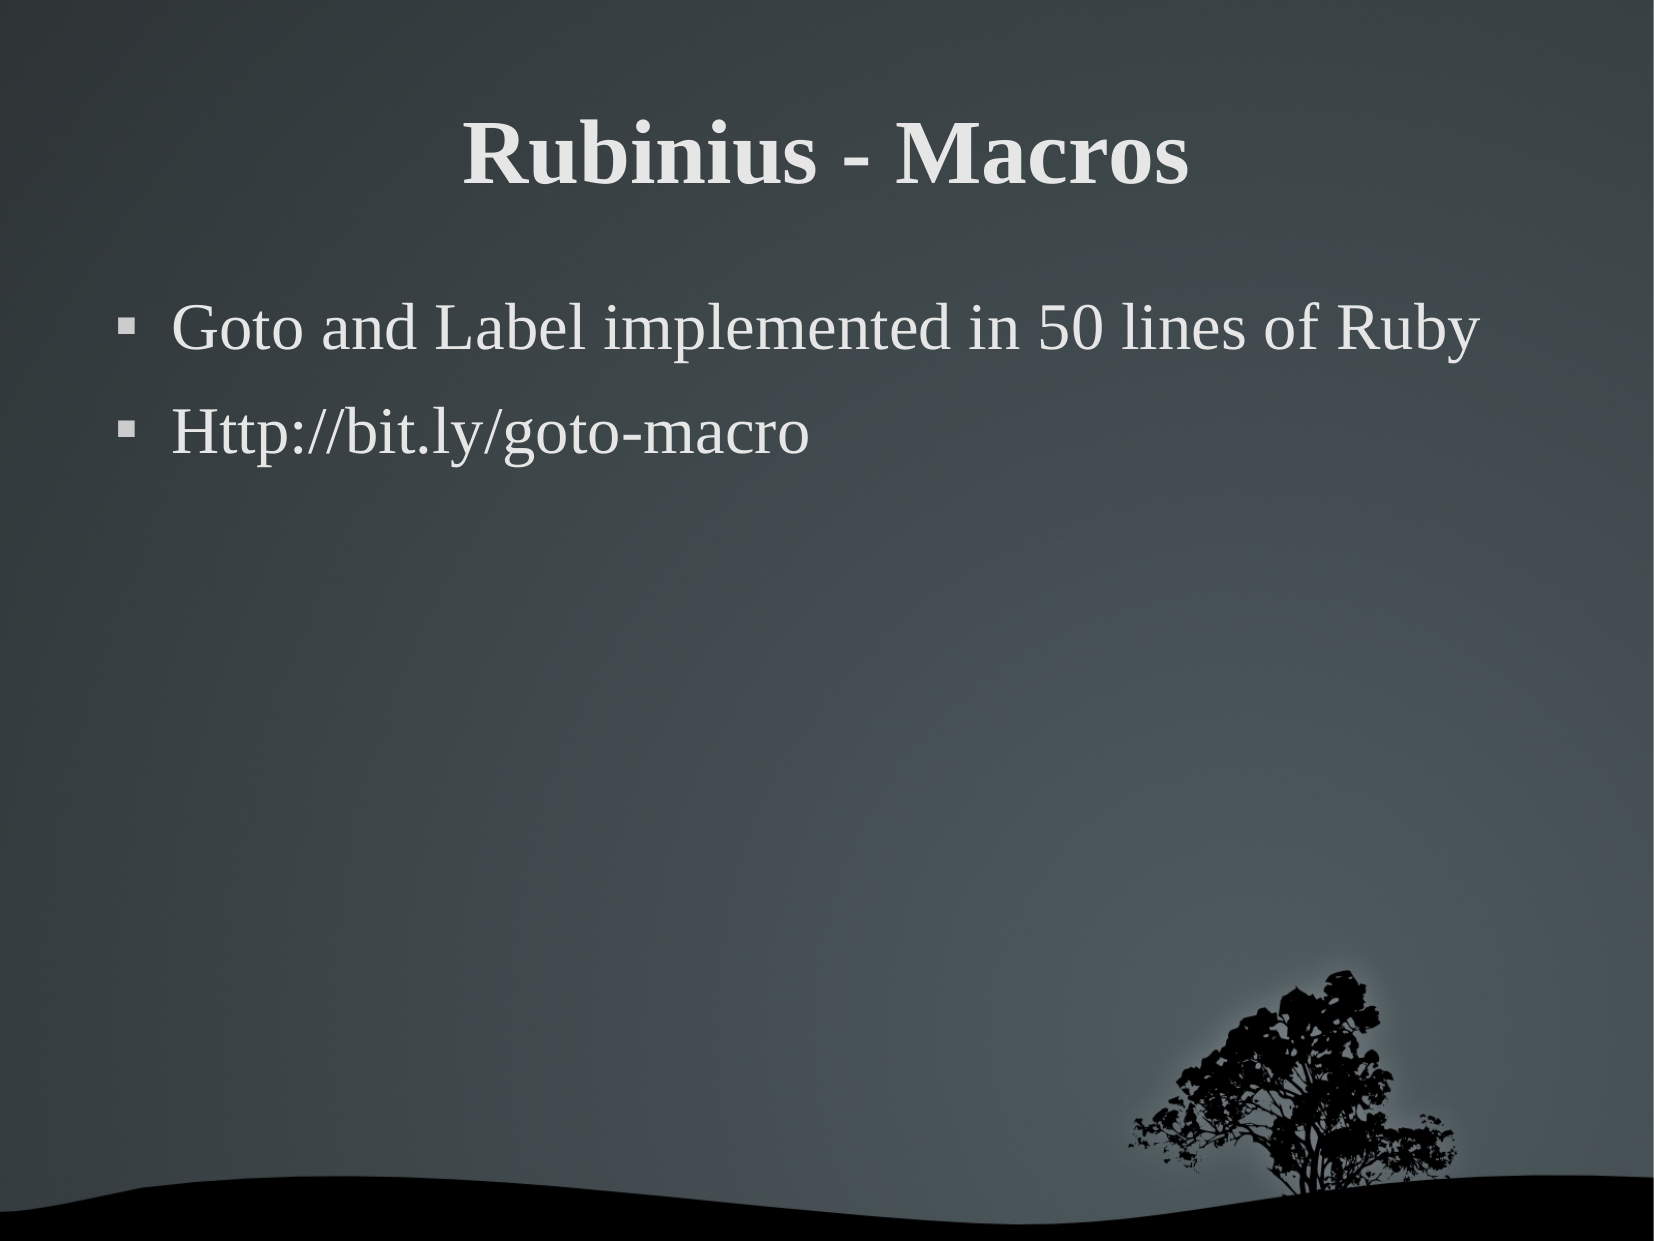

# Rubinius - Macros
Goto and Label implemented in 50 lines of Ruby
Http://bit.ly/goto-macro